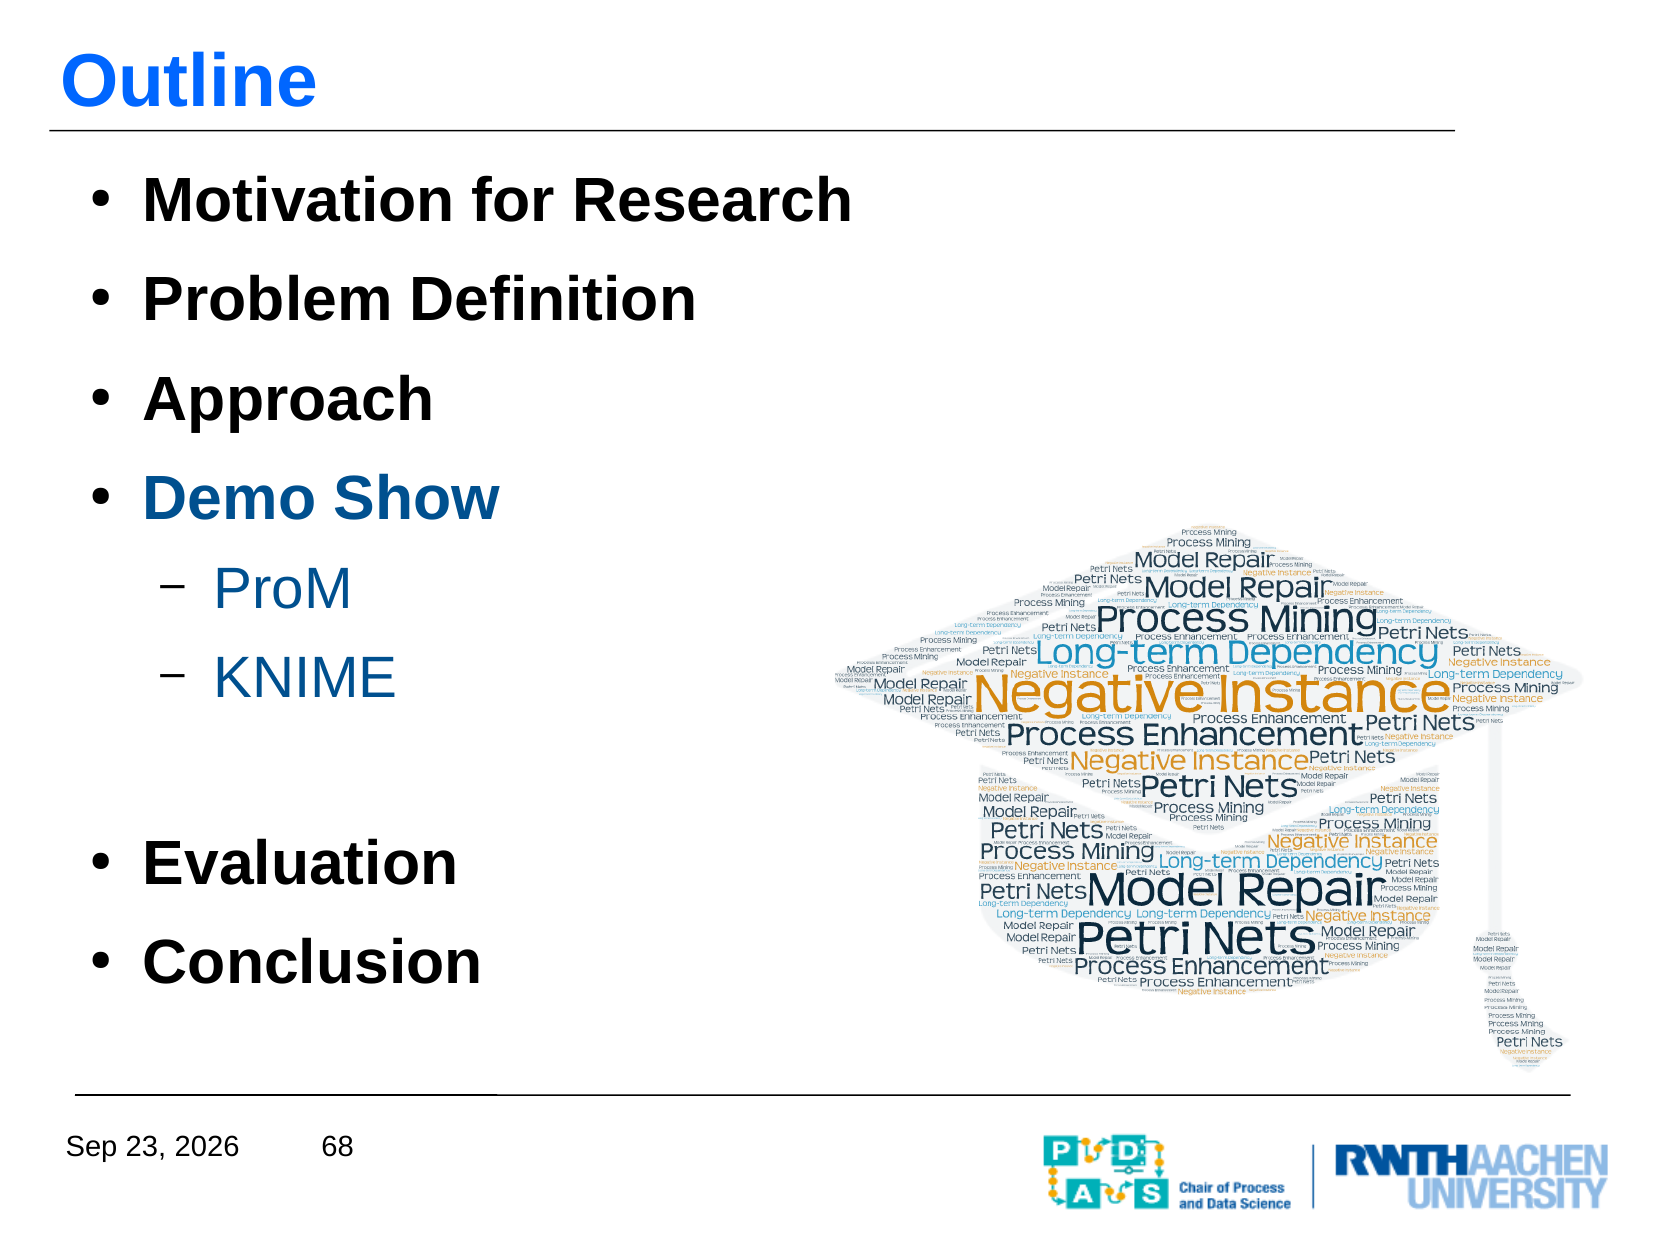

# Outline
Motivation for Research
Problem Definition
Approach
Demo Show
ProM
KNIME
Evaluation
Conclusion